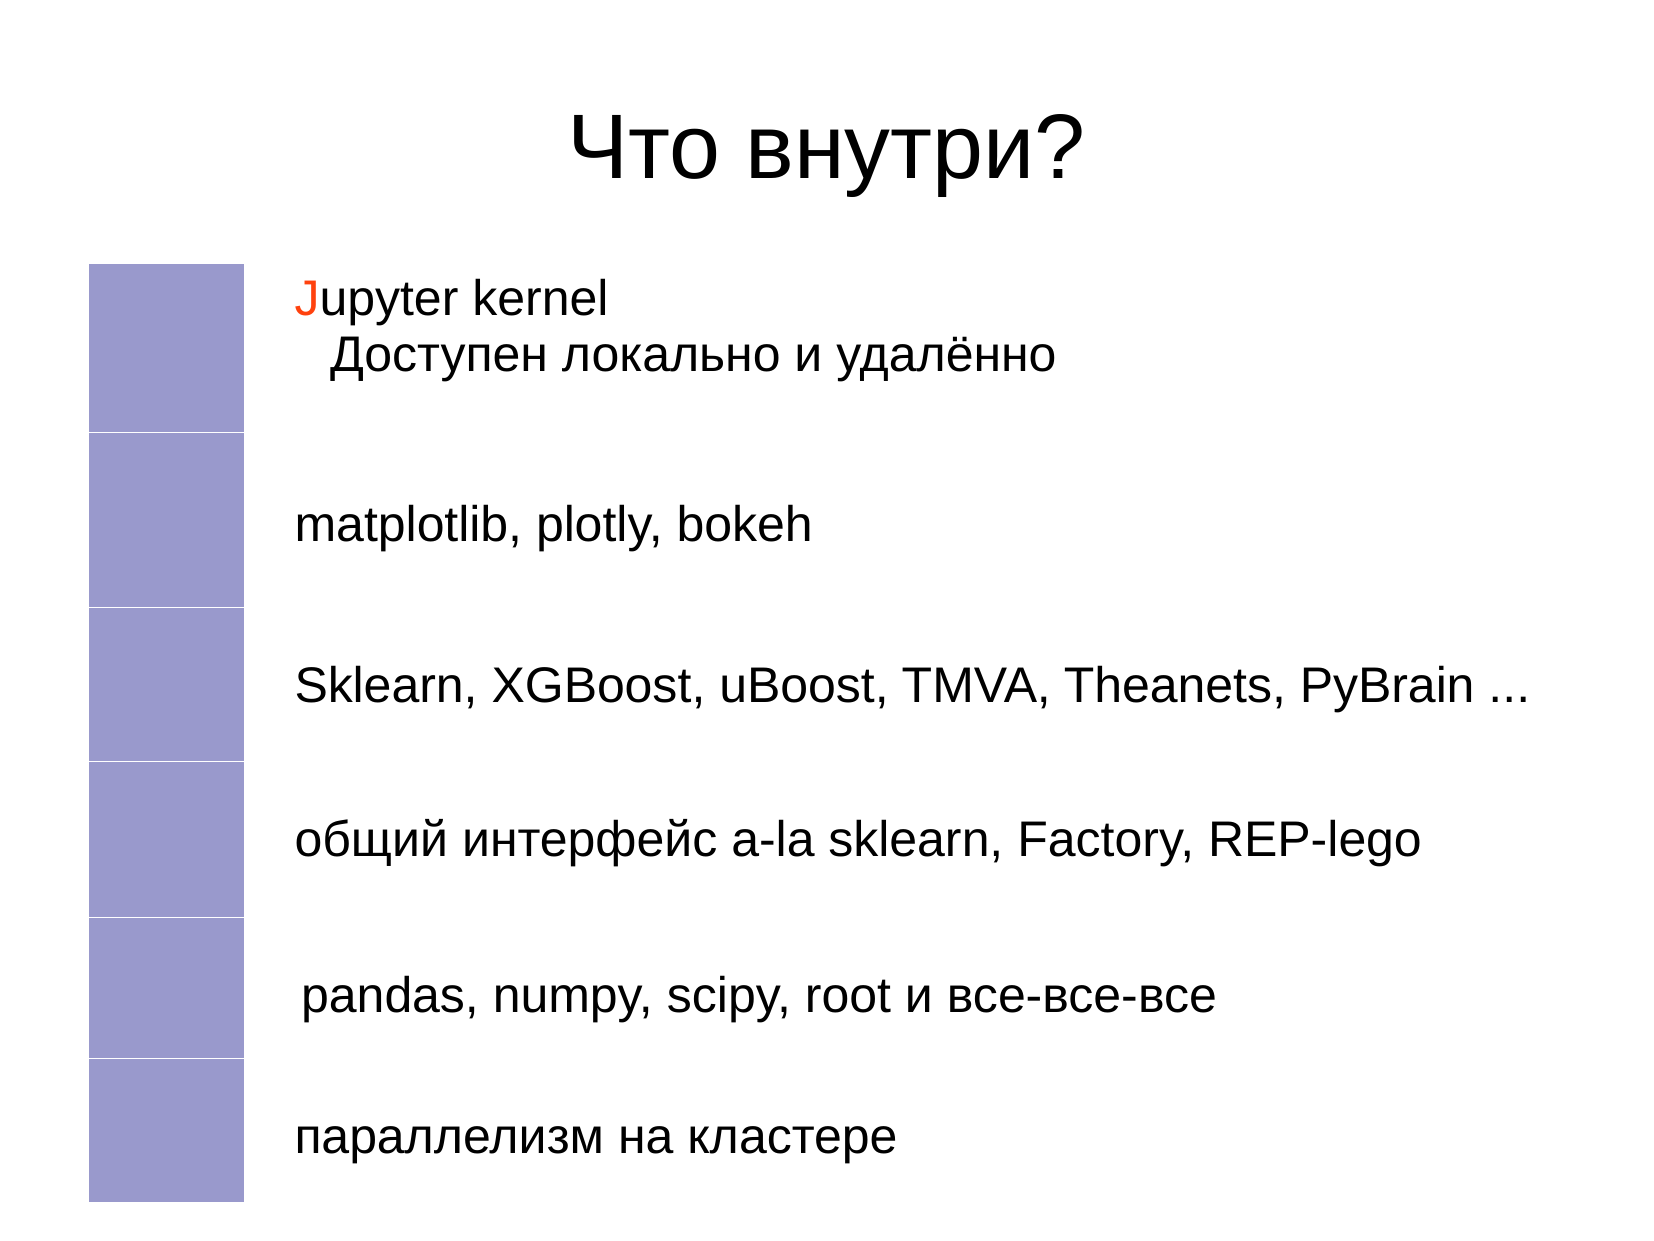

# Что внутри?
| | Jupyter kernel Доступен локально и удалённо |
| --- | --- |
| | matplotlib, plotly, bokeh |
| | Sklearn, XGBoost, uBoost, TMVA, Theanets, PyBrain ... |
| | общий интерфейс a-la sklearn, Factory, REP-lego |
| | pandas, numpy, scipy, root и все-все-все |
| | параллелизм на кластере |